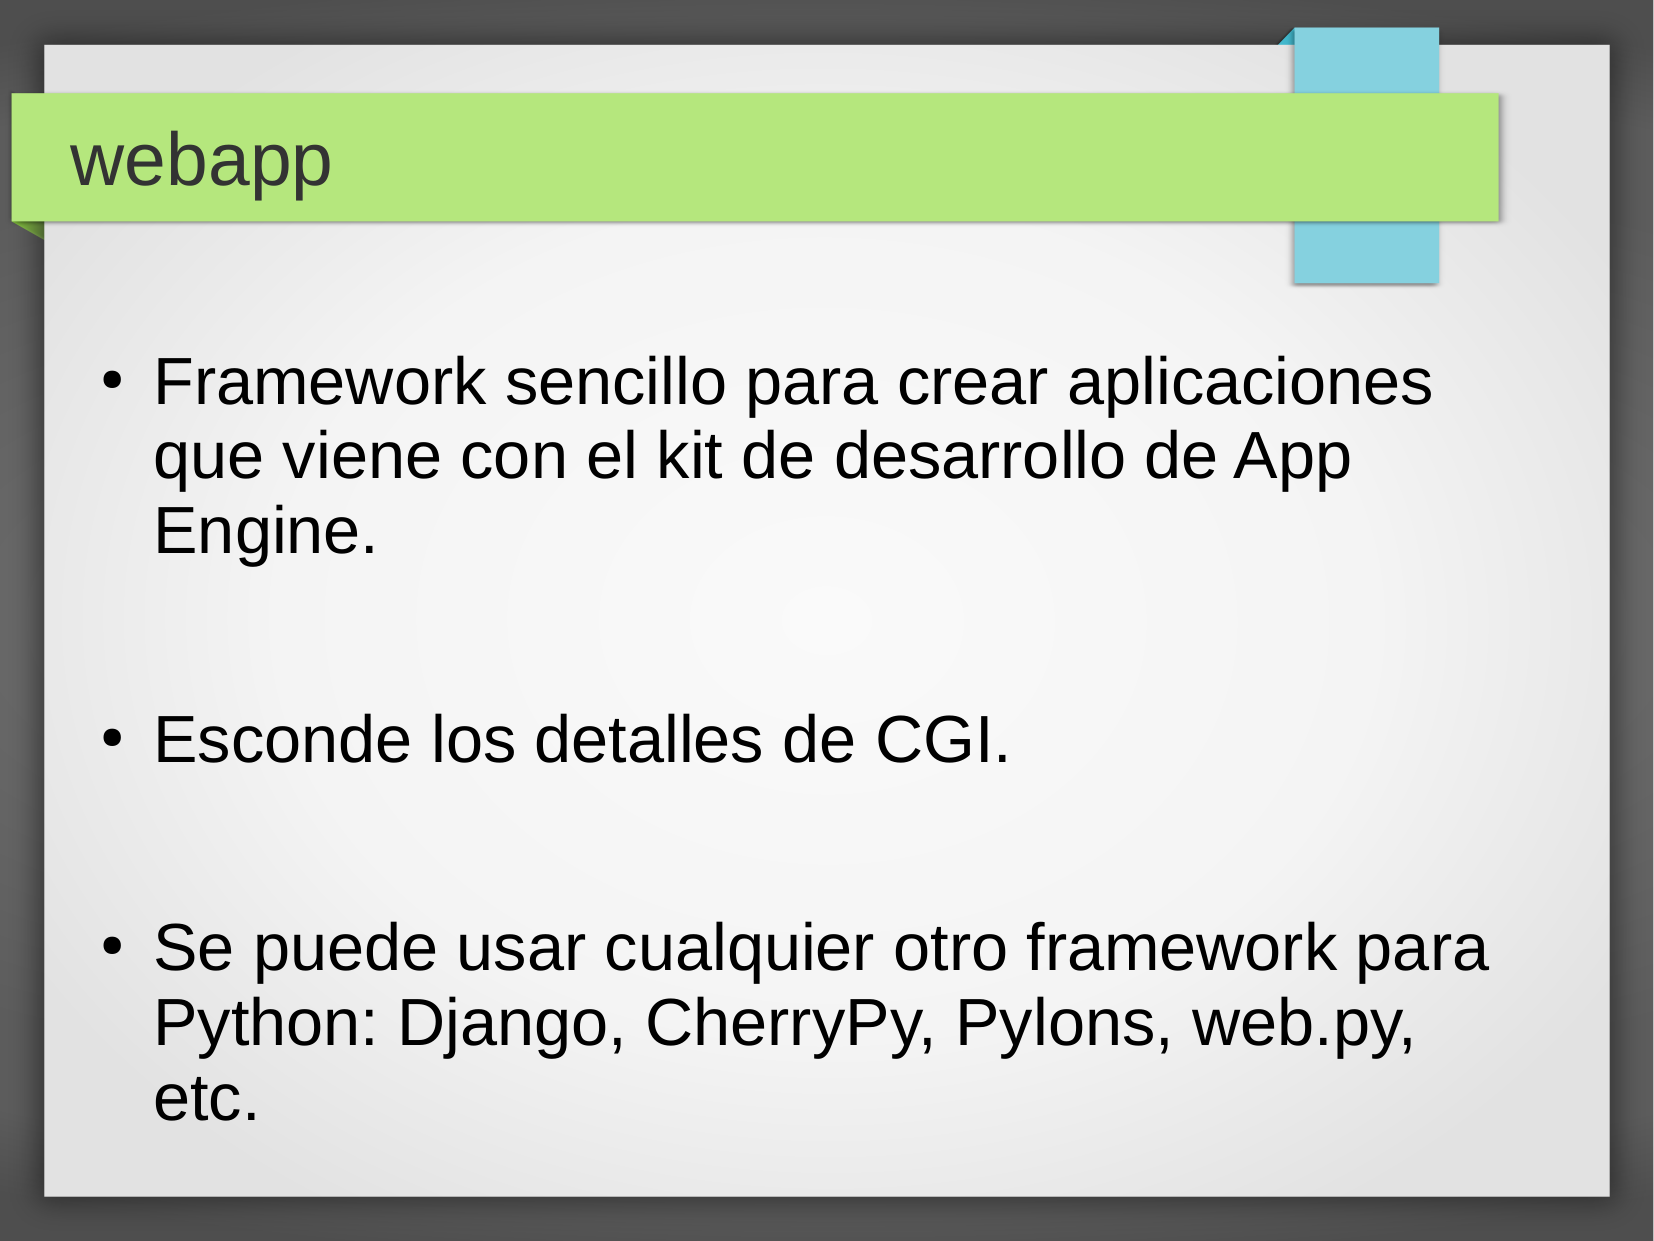

# webapp
Framework sencillo para crear aplicaciones que viene con el kit de desarrollo de App Engine.
Esconde los detalles de CGI.
Se puede usar cualquier otro framework para Python: Django, CherryPy, Pylons, web.py, etc.